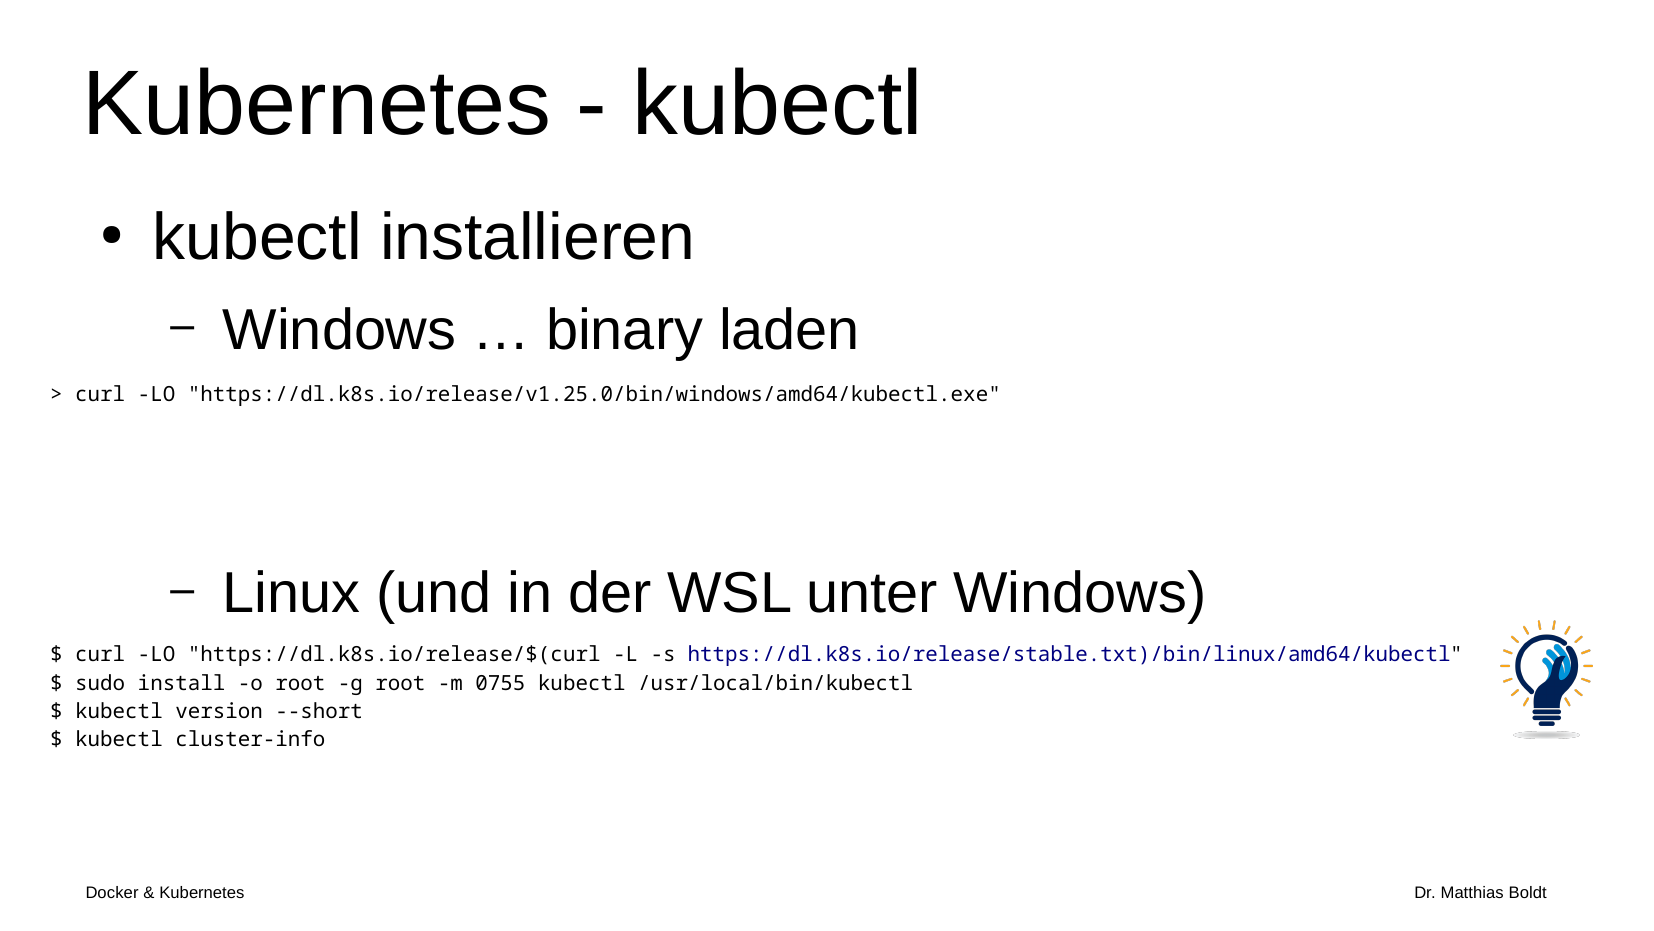

# Kubernetes - kubectl
kubectl installieren
Windows … binary laden
Linux (und in der WSL unter Windows)
> curl -LO "https://dl.k8s.io/release/v1.25.0/bin/windows/amd64/kubectl.exe"
$ curl -LO "https://dl.k8s.io/release/$(curl -L -s https://dl.k8s.io/release/stable.txt)/bin/linux/amd64/kubectl"
$ sudo install -o root -g root -m 0755 kubectl /usr/local/bin/kubectl
$ kubectl version --short
$ kubectl cluster-info
Docker & Kubernetes																Dr. Matthias Boldt